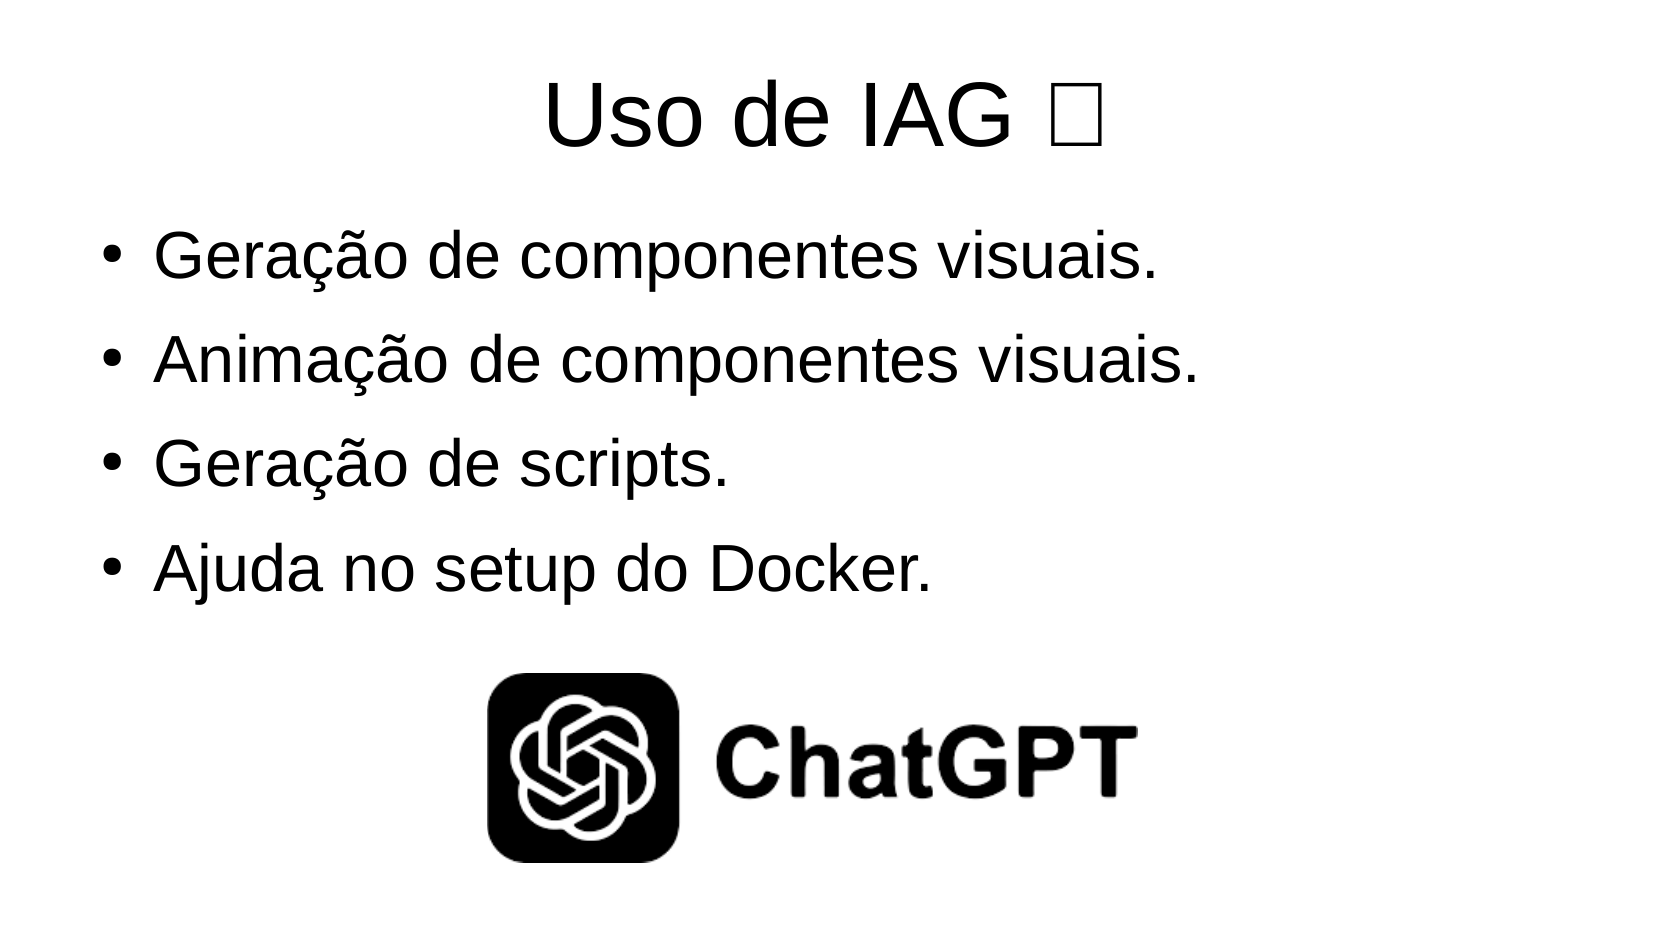

# Uso de IAG 🤖
Geração de componentes visuais.
Animação de componentes visuais.
Geração de scripts.
Ajuda no setup do Docker.